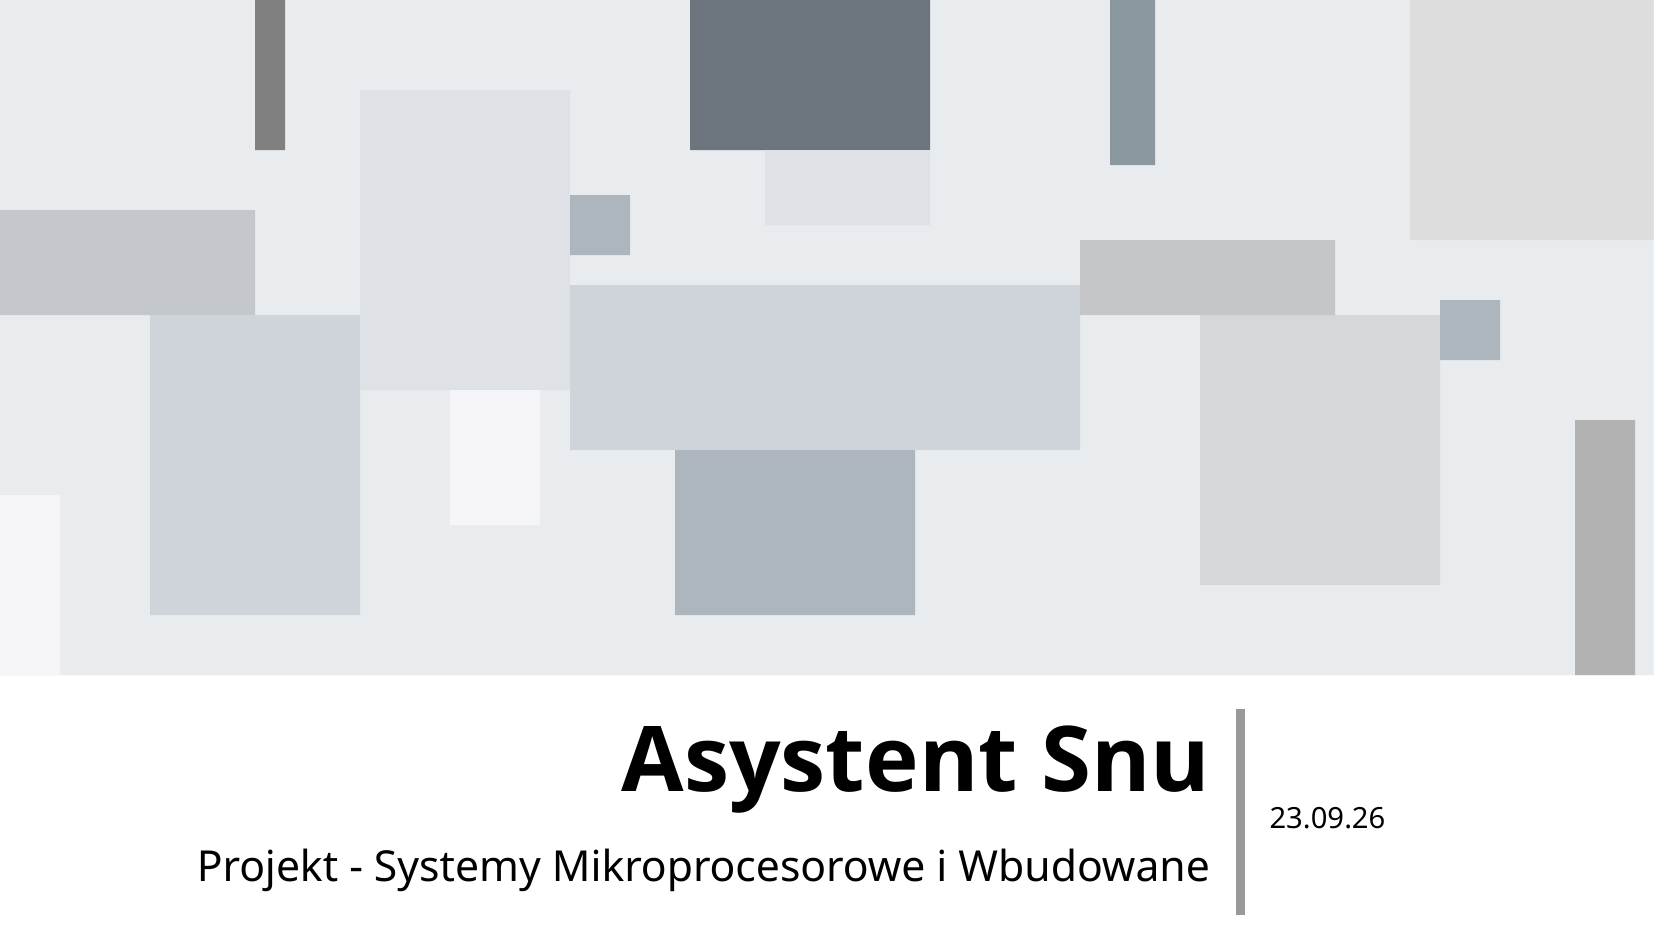

# Asystent Snu
Projekt - Systemy Mikroprocesorowe i Wbudowane